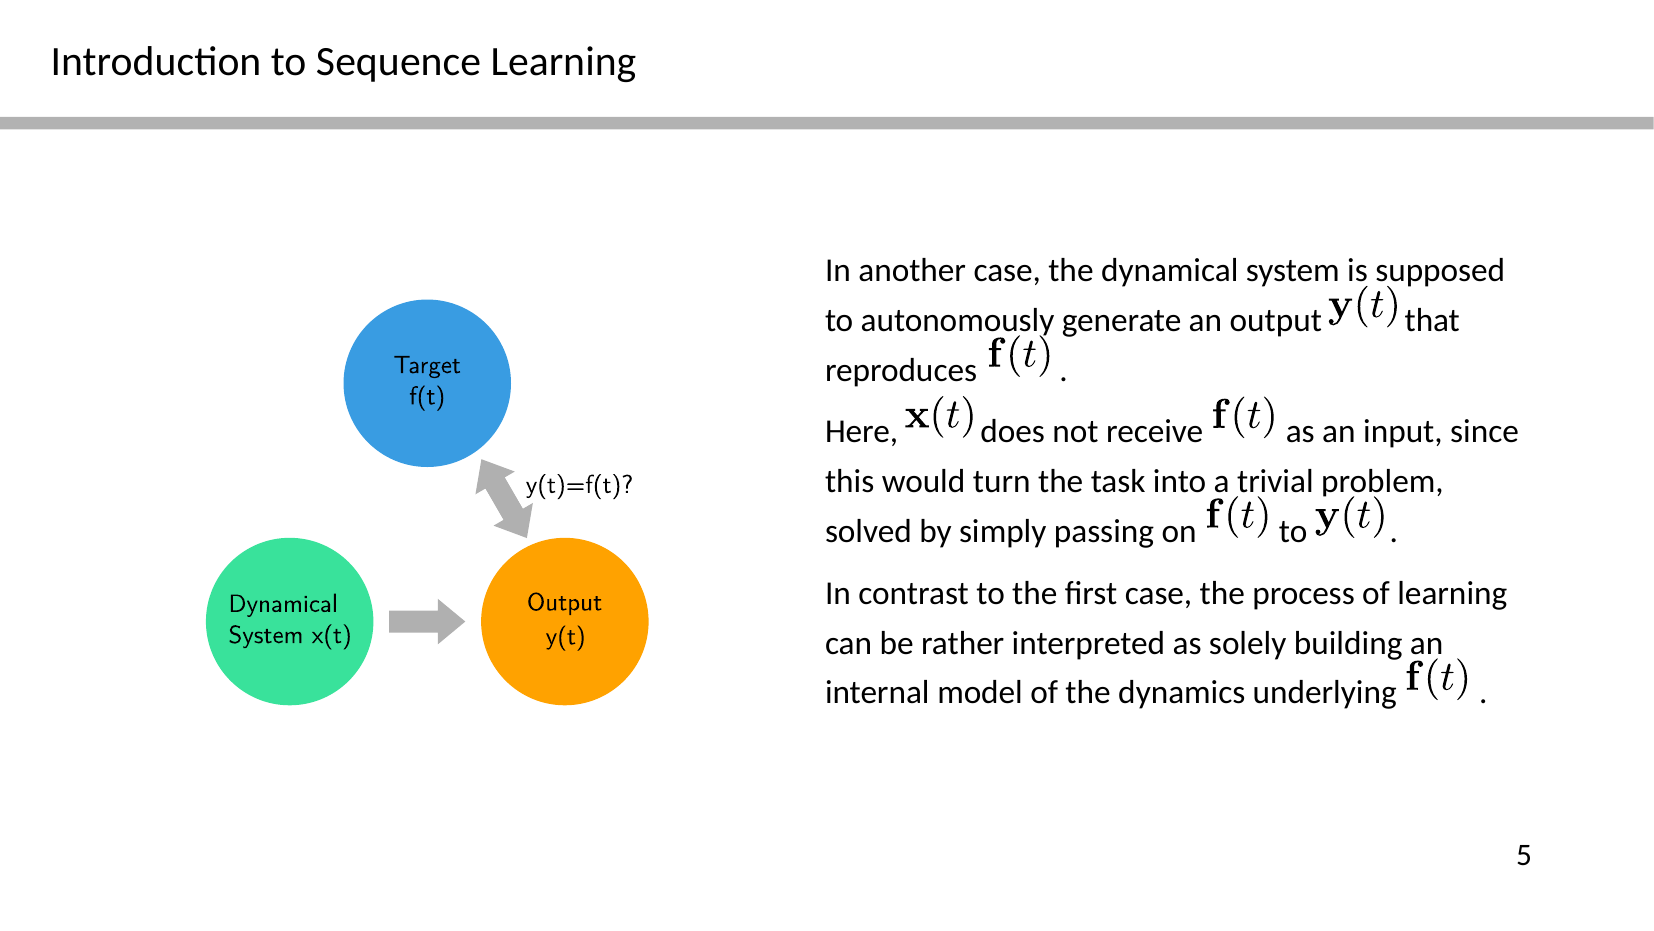

Introduction to Sequence Learning
In another case, the dynamical system is supposed to autonomously generate an output that reproduces .
Here, does not receive as an input, since this would turn the task into a trivial problem, solved by simply passing on to .
In contrast to the first case, the process of learning can be rather interpreted as solely building an internal model of the dynamics underlying .